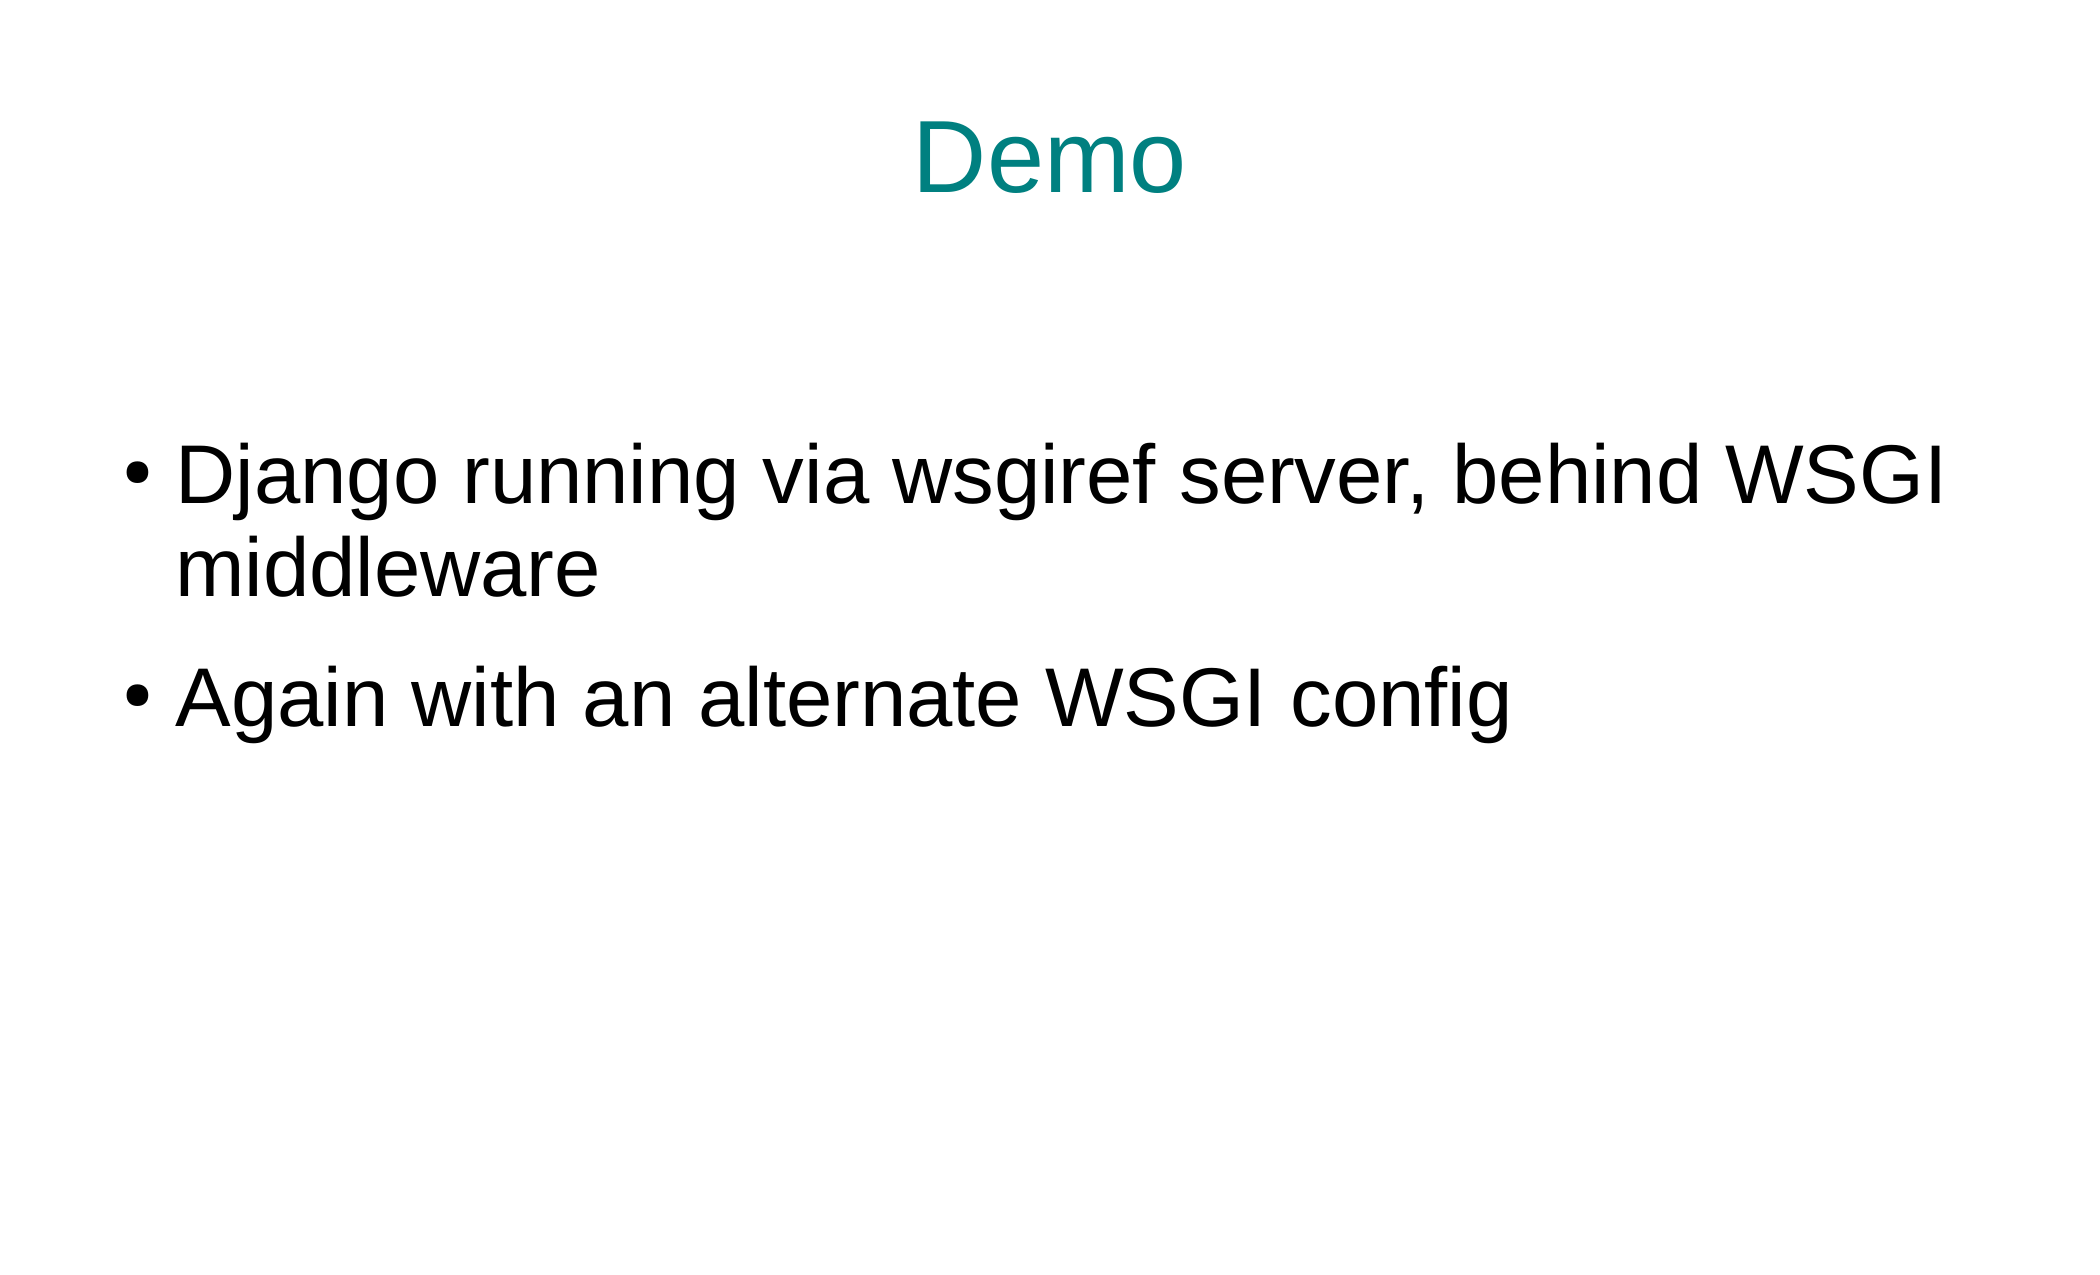

# Demo
Django running via wsgiref server, behind WSGI middleware
Again with an alternate WSGI config